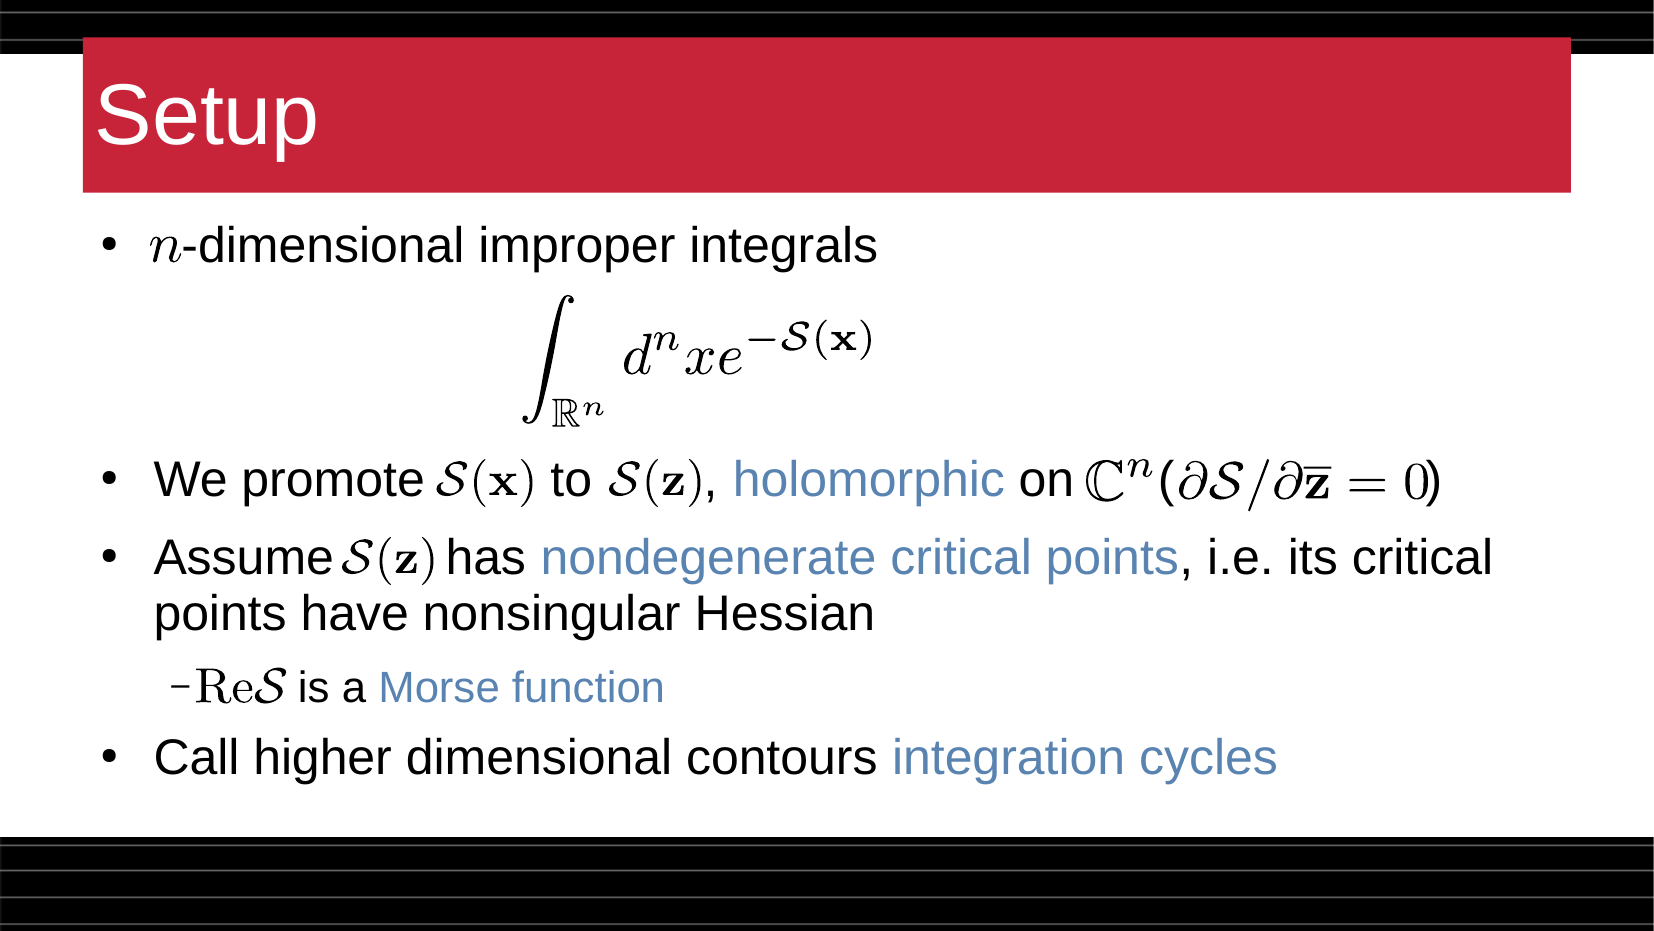

Setup
# -dimensional improper integrals
We promote to , holomorphic on ( )
Assume has nondegenerate critical points, i.e. its critical points have nonsingular Hessian
 is a Morse function
Call higher dimensional contours integration cycles